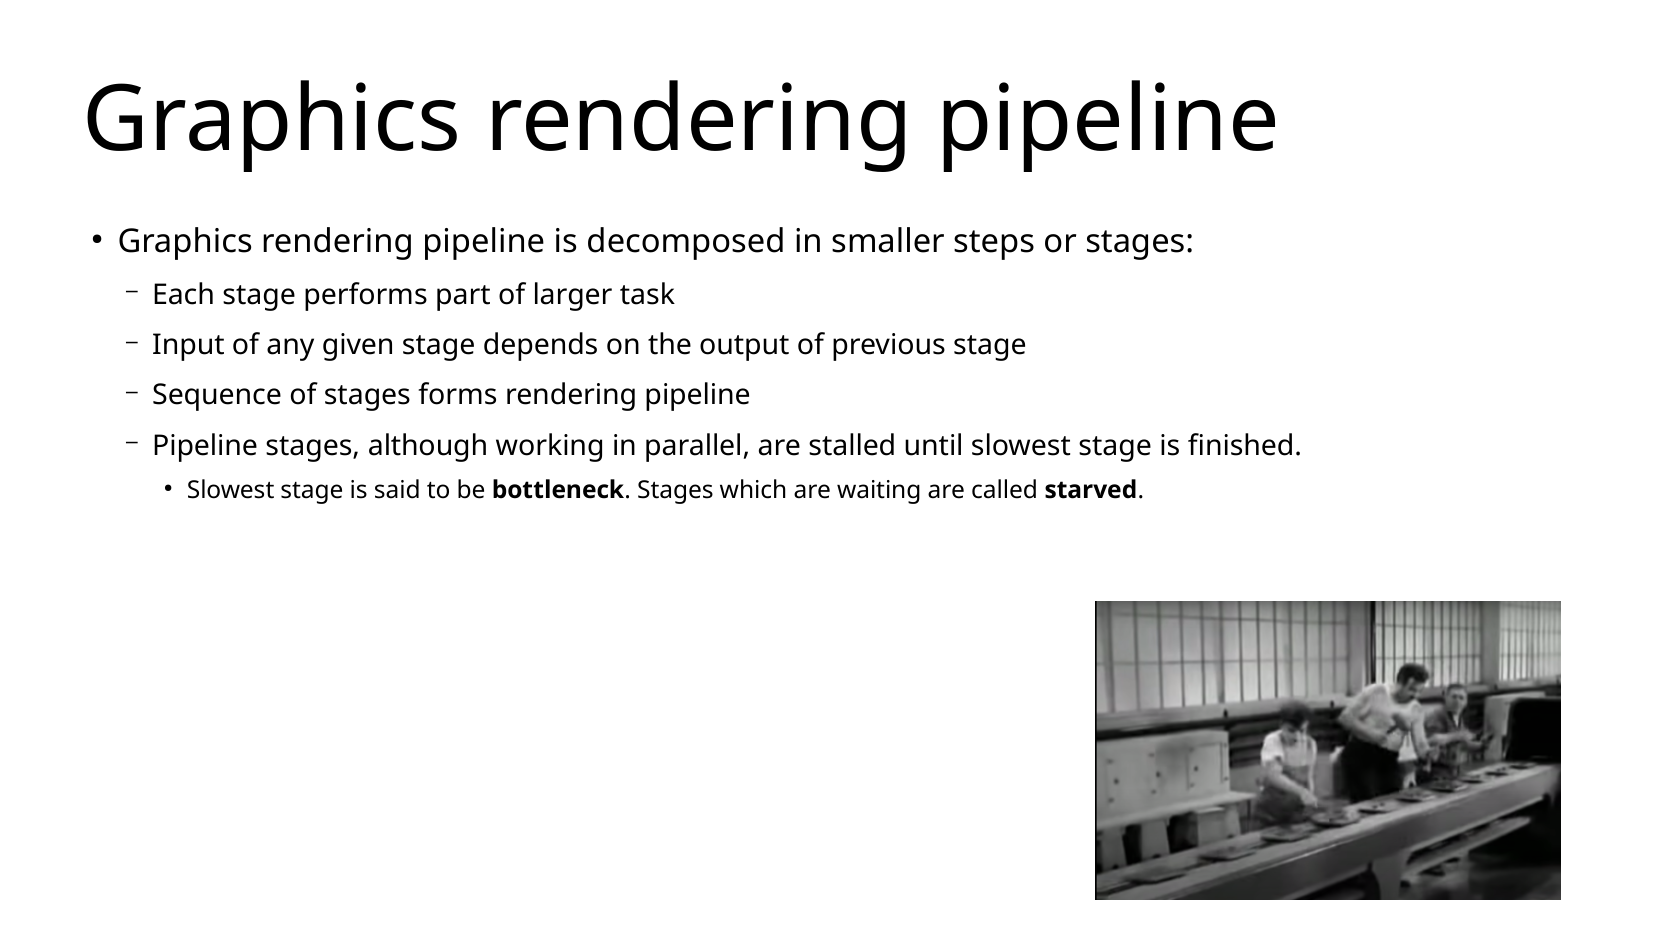

# Graphics rendering pipeline
Graphics rendering pipeline is decomposed in smaller steps or stages:
Each stage performs part of larger task
Input of any given stage depends on the output of previous stage
Sequence of stages forms rendering pipeline
Pipeline stages, although working in parallel, are stalled until slowest stage is finished.
Slowest stage is said to be bottleneck. Stages which are waiting are called starved.